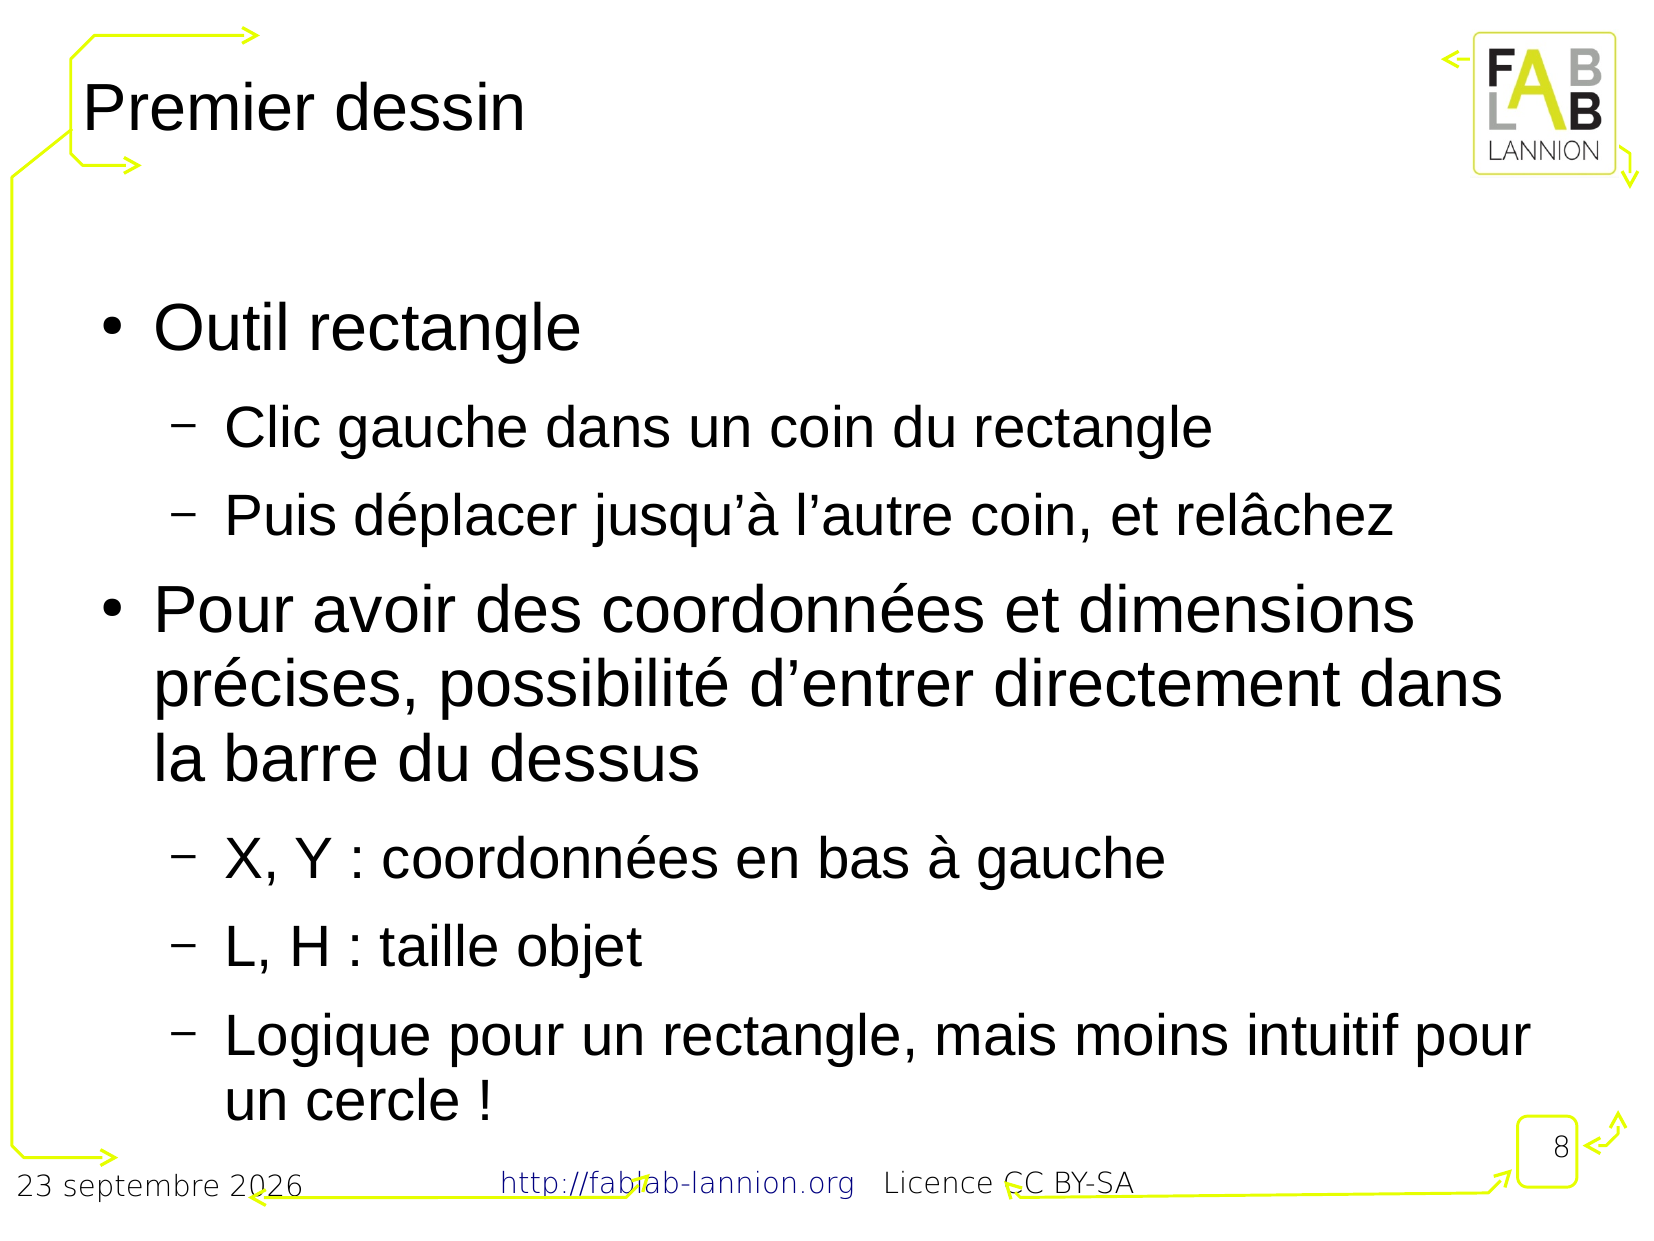

# Premier dessin
Outil rectangle
Clic gauche dans un coin du rectangle
Puis déplacer jusqu’à l’autre coin, et relâchez
Pour avoir des coordonnées et dimensions précises, possibilité d’entrer directement dans la barre du dessus
X, Y : coordonnées en bas à gauche
L, H : taille objet
Logique pour un rectangle, mais moins intuitif pour un cercle !
8